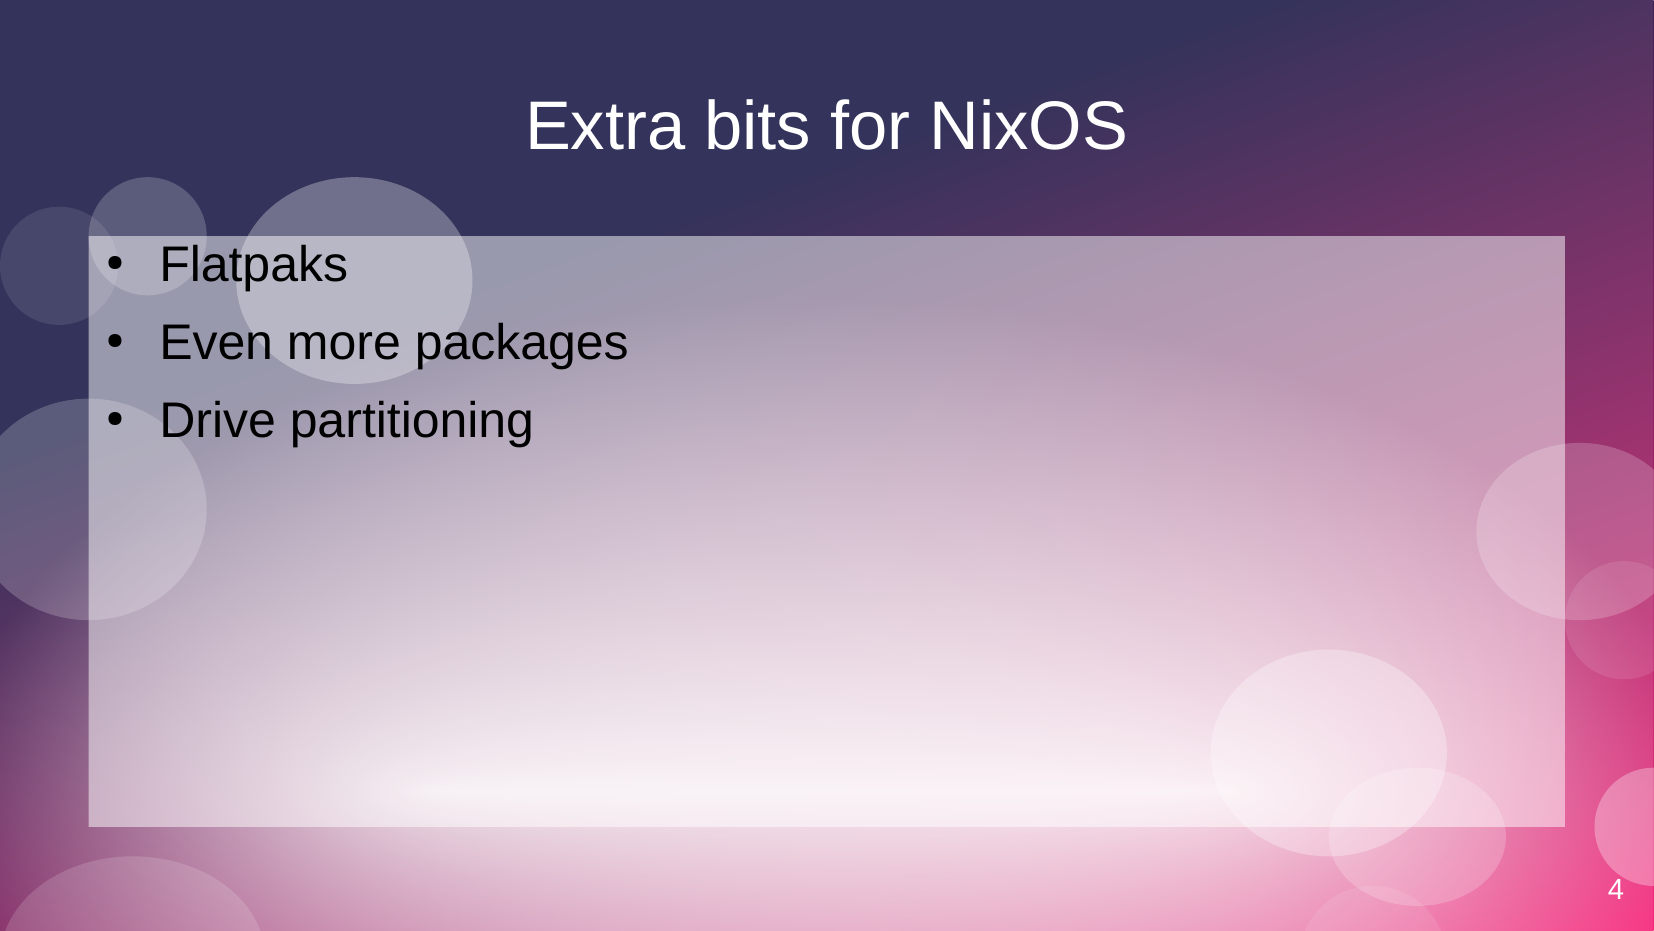

# Extra bits for NixOS
Flatpaks
Even more packages
Drive partitioning
4